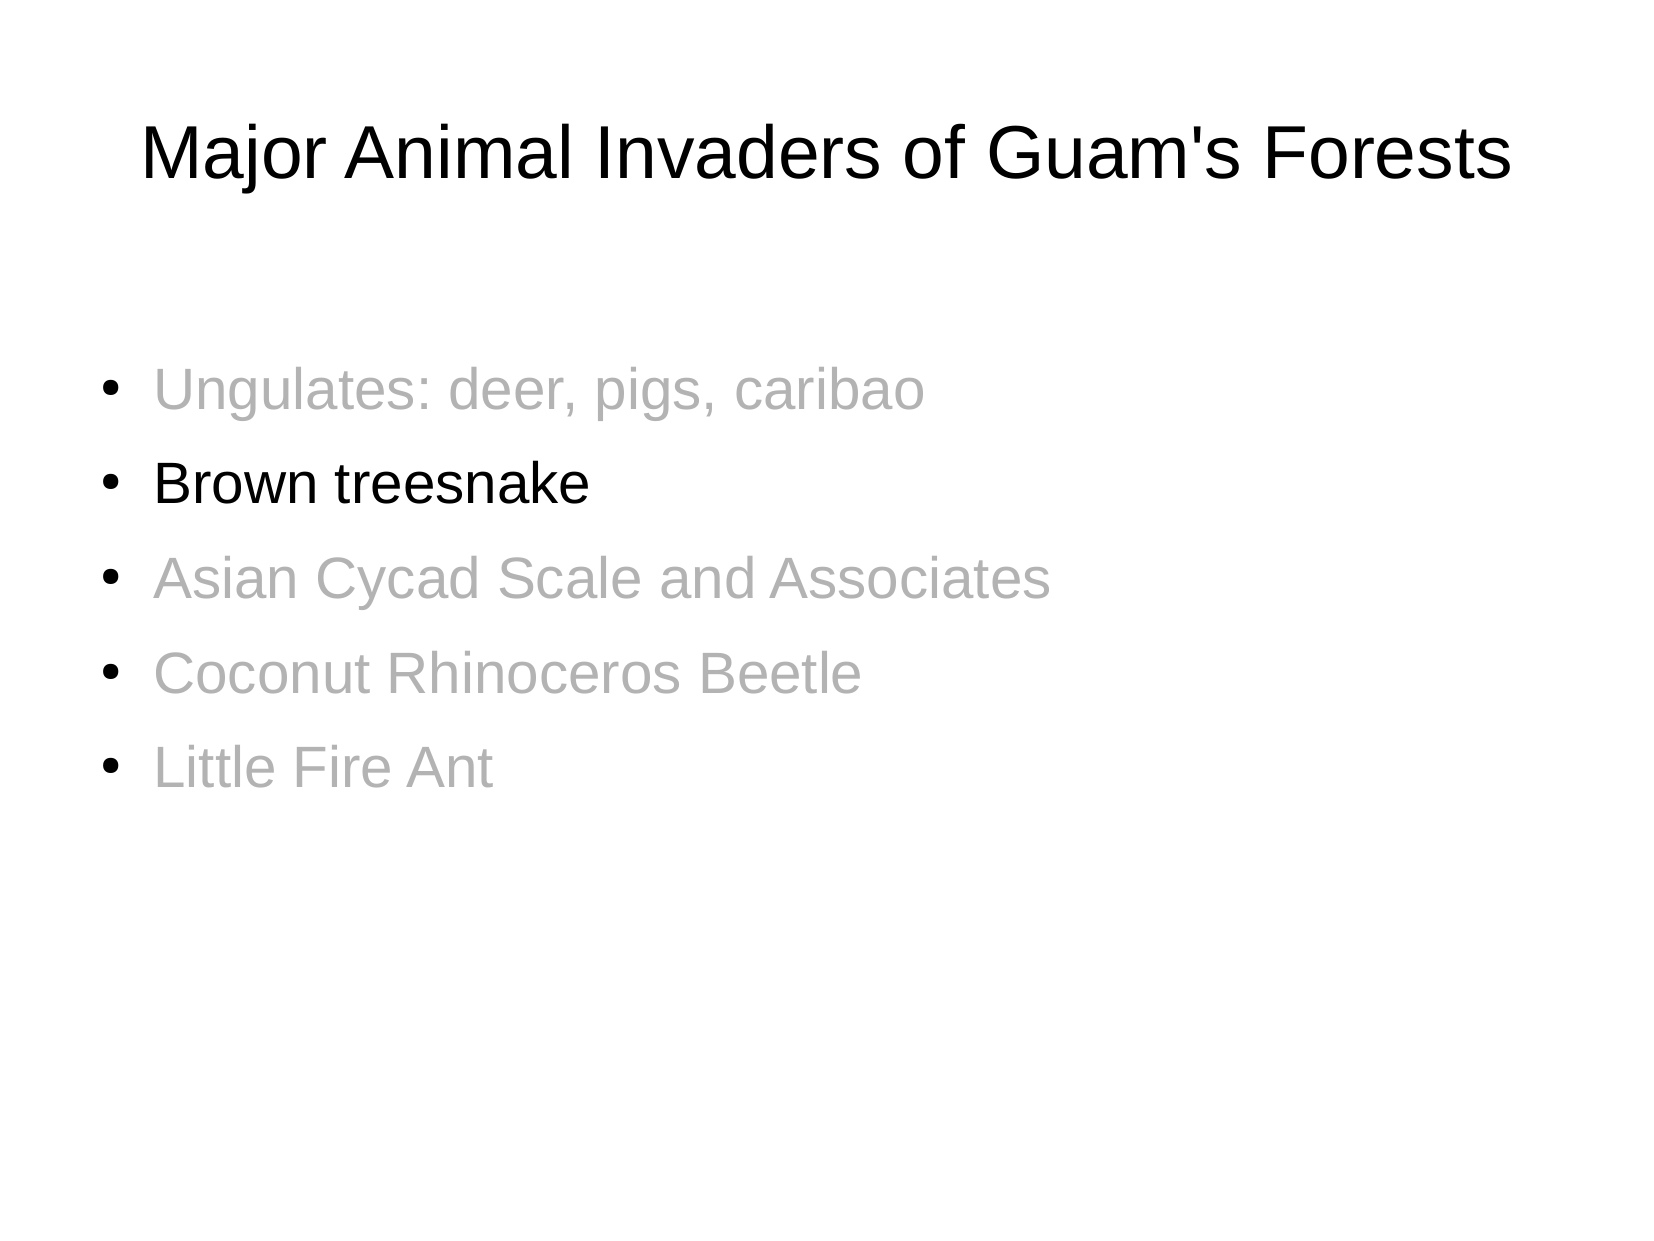

# Major Animal Invaders of Guam's Forests
Ungulates: deer, pigs, caribao
Brown treesnake
Asian Cycad Scale and Associates
Coconut Rhinoceros Beetle
Little Fire Ant